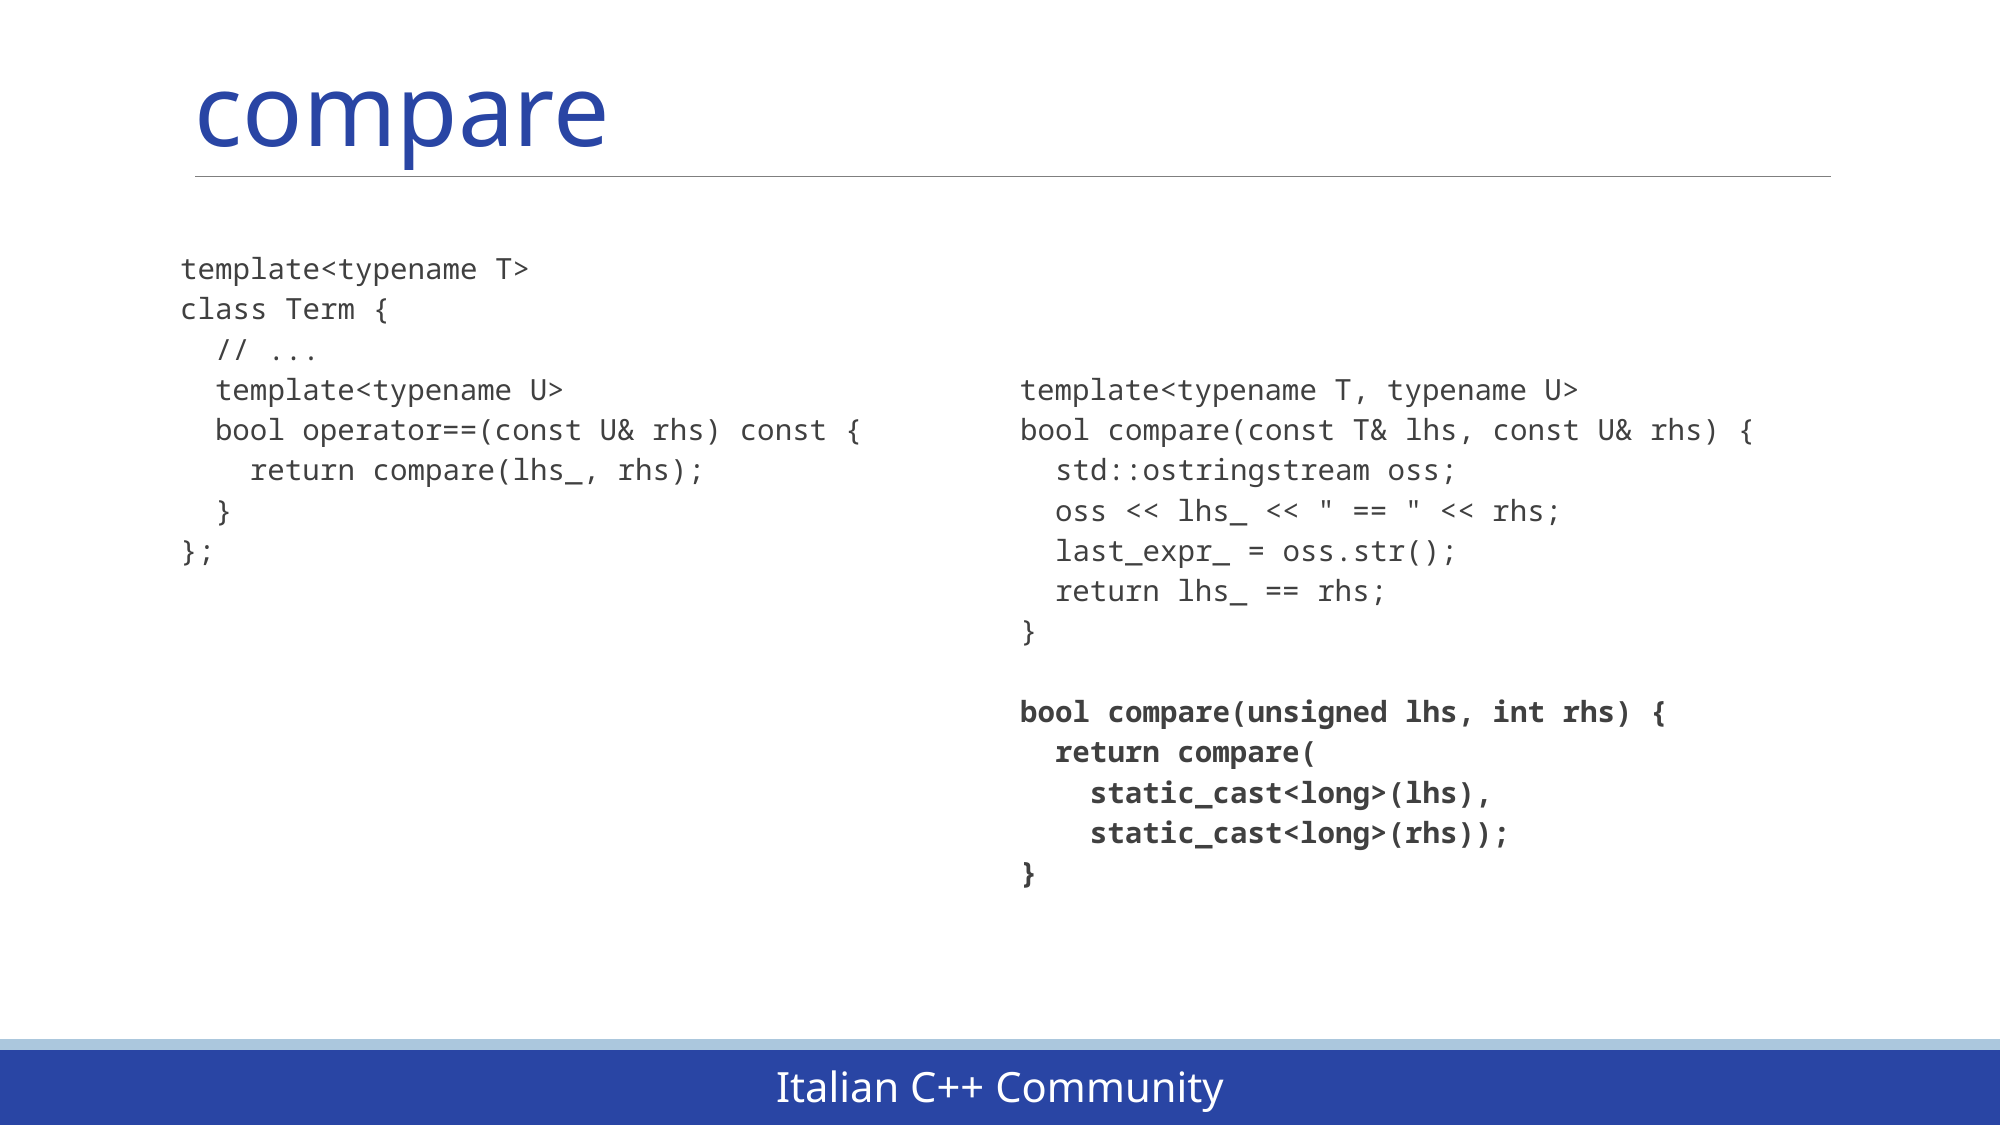

# compare
template<typename T>
class Term {
 // ...
 template<typename U> template<typename T, typename U>
 bool operator==(const U& rhs) const { bool compare(const T& lhs, const U& rhs) {
 return compare(lhs_, rhs); std::ostringstream oss;
 } oss << lhs_ << " == " << rhs;
}; last_expr_ = oss.str();
 return lhs_ == rhs;
 }
 bool compare(unsigned lhs, int rhs) {
 return compare(
 static_cast<long>(lhs),
 static_cast<long>(rhs));
 }